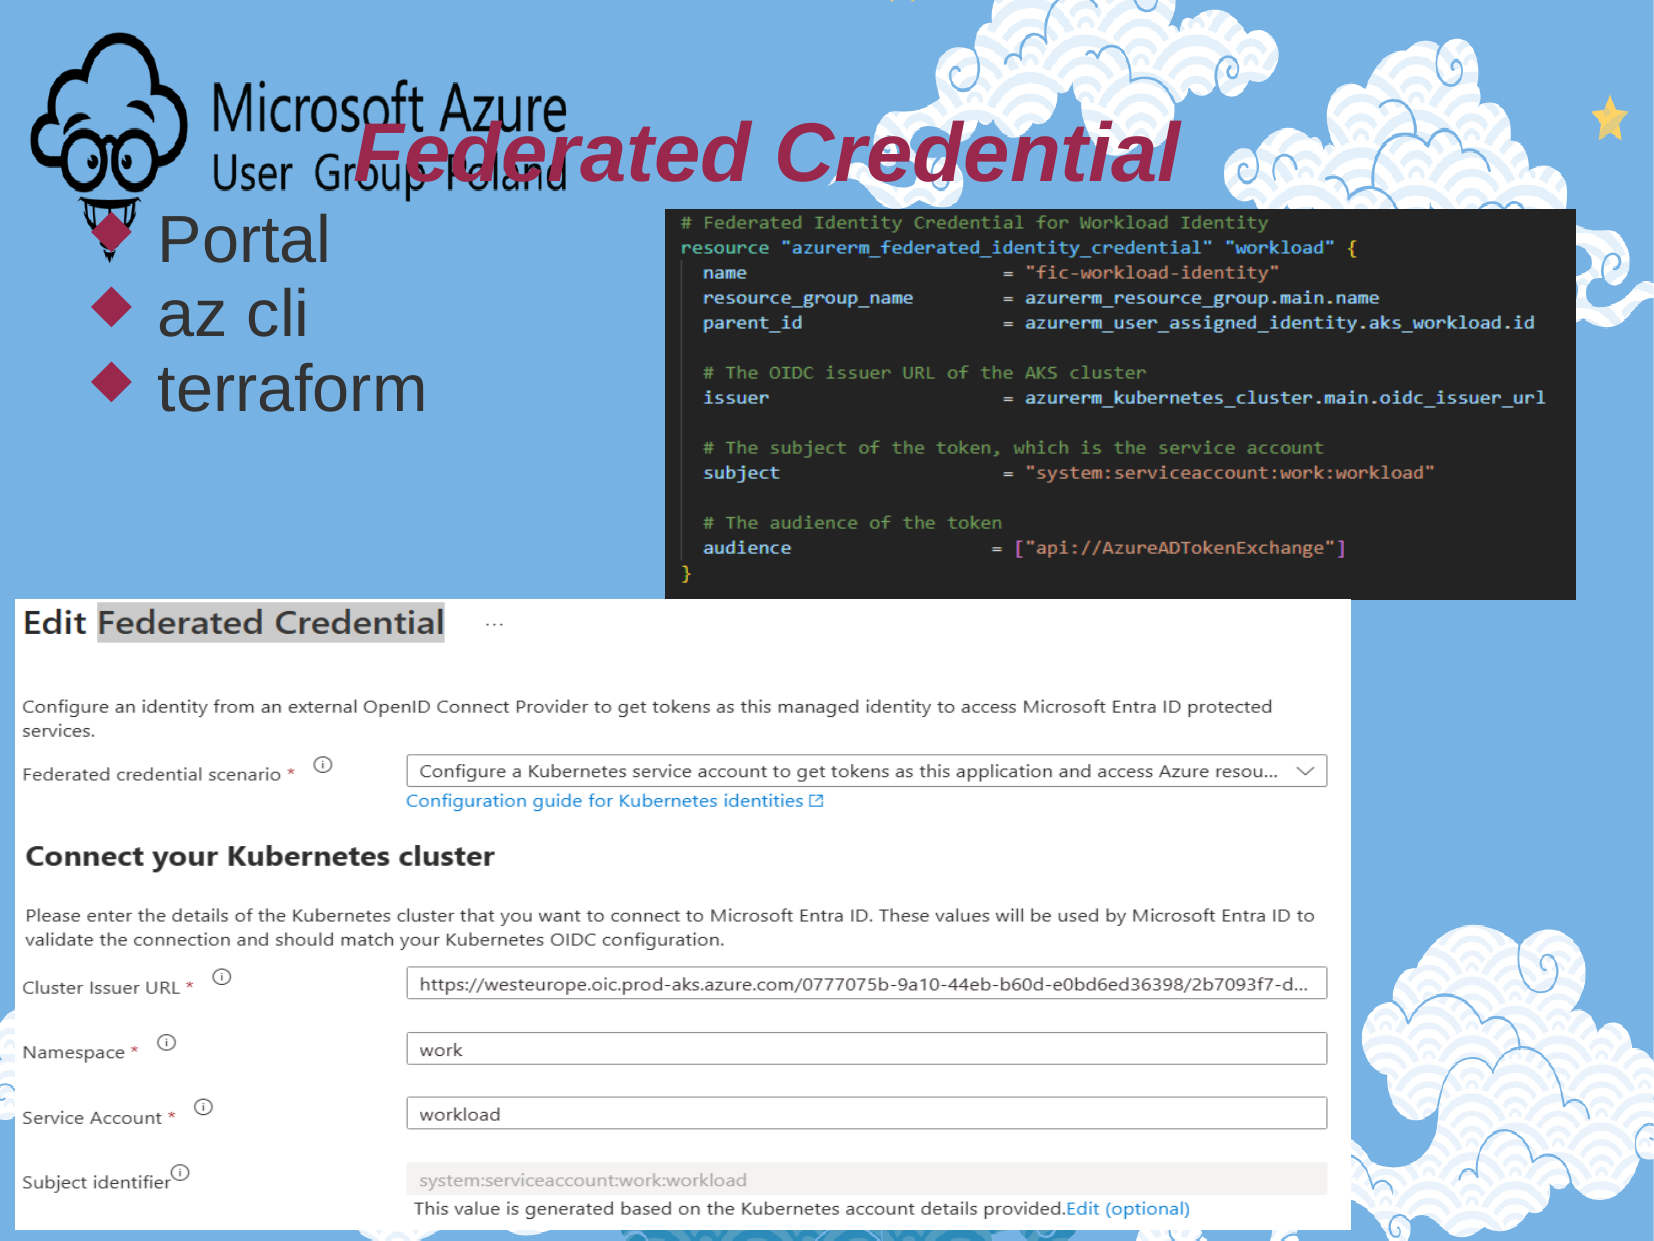

# Federated Credential
Portal
az cli
terraform